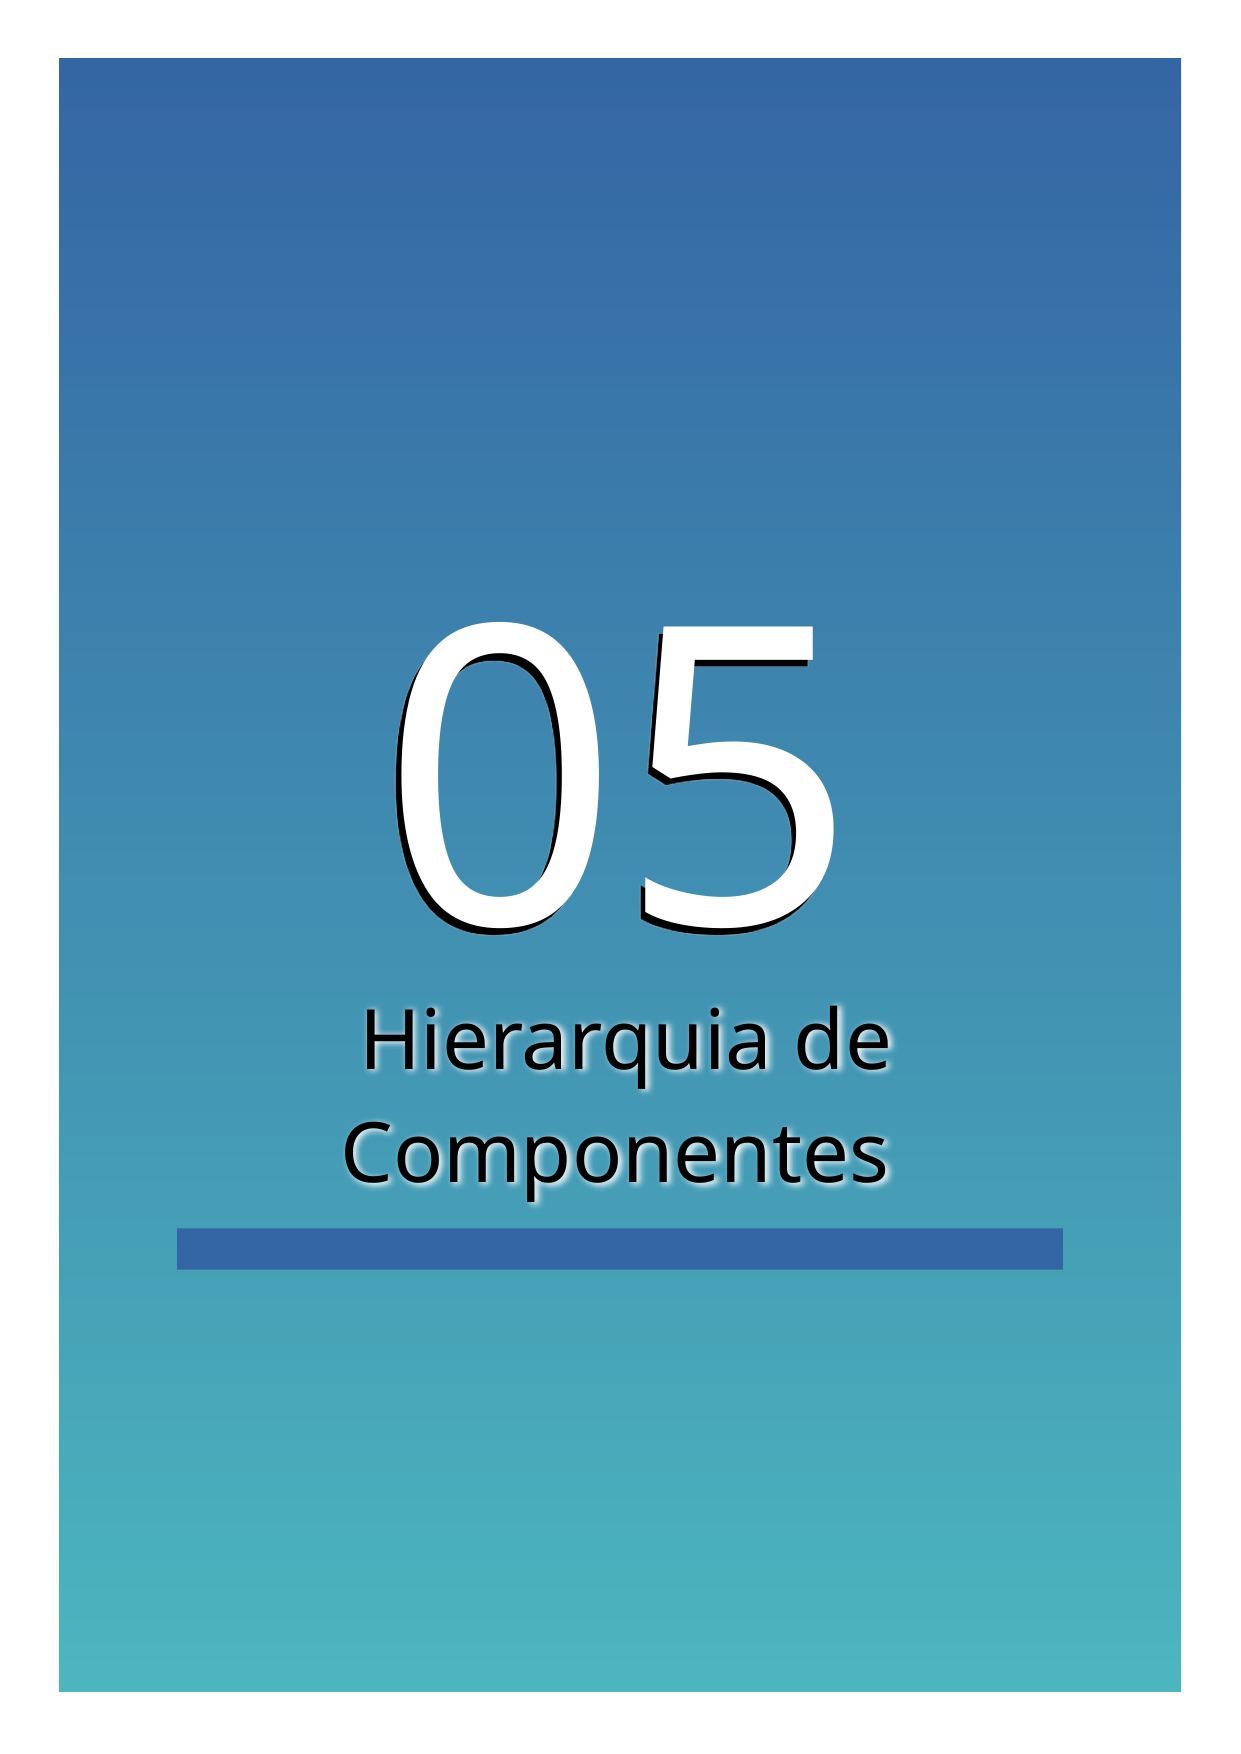

# 05
Hierarquia de Componentes
JavaFX e CSS - Michel Alves
13